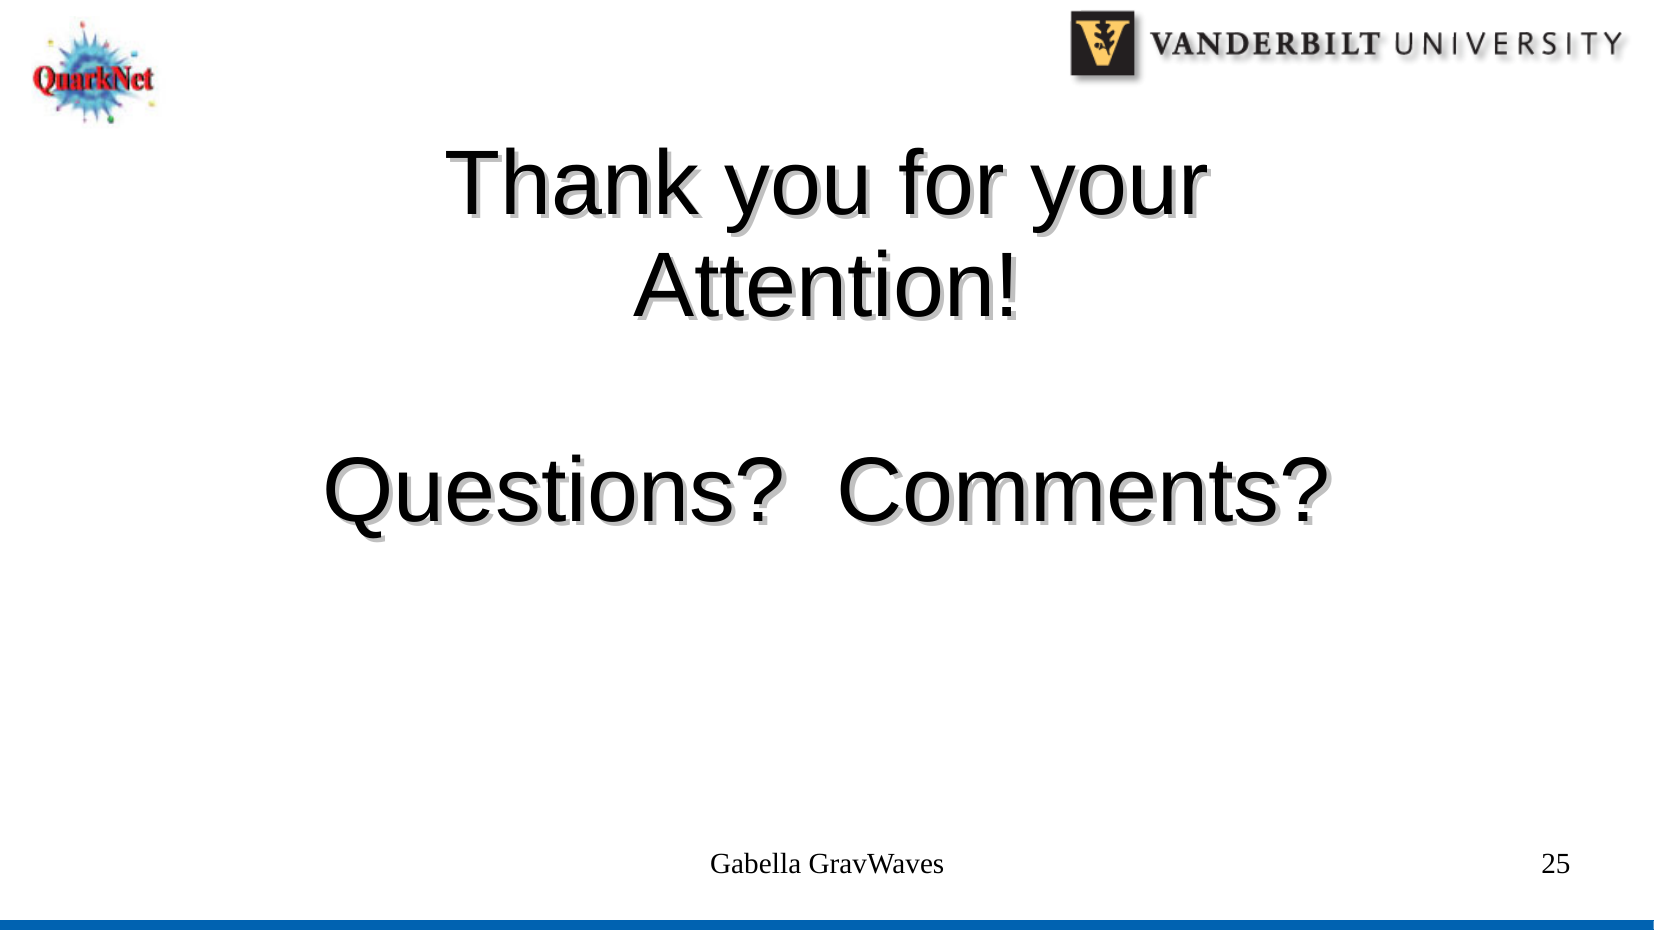

# Thank you for your Attention! Questions? Comments?
Gabella GravWaves
25